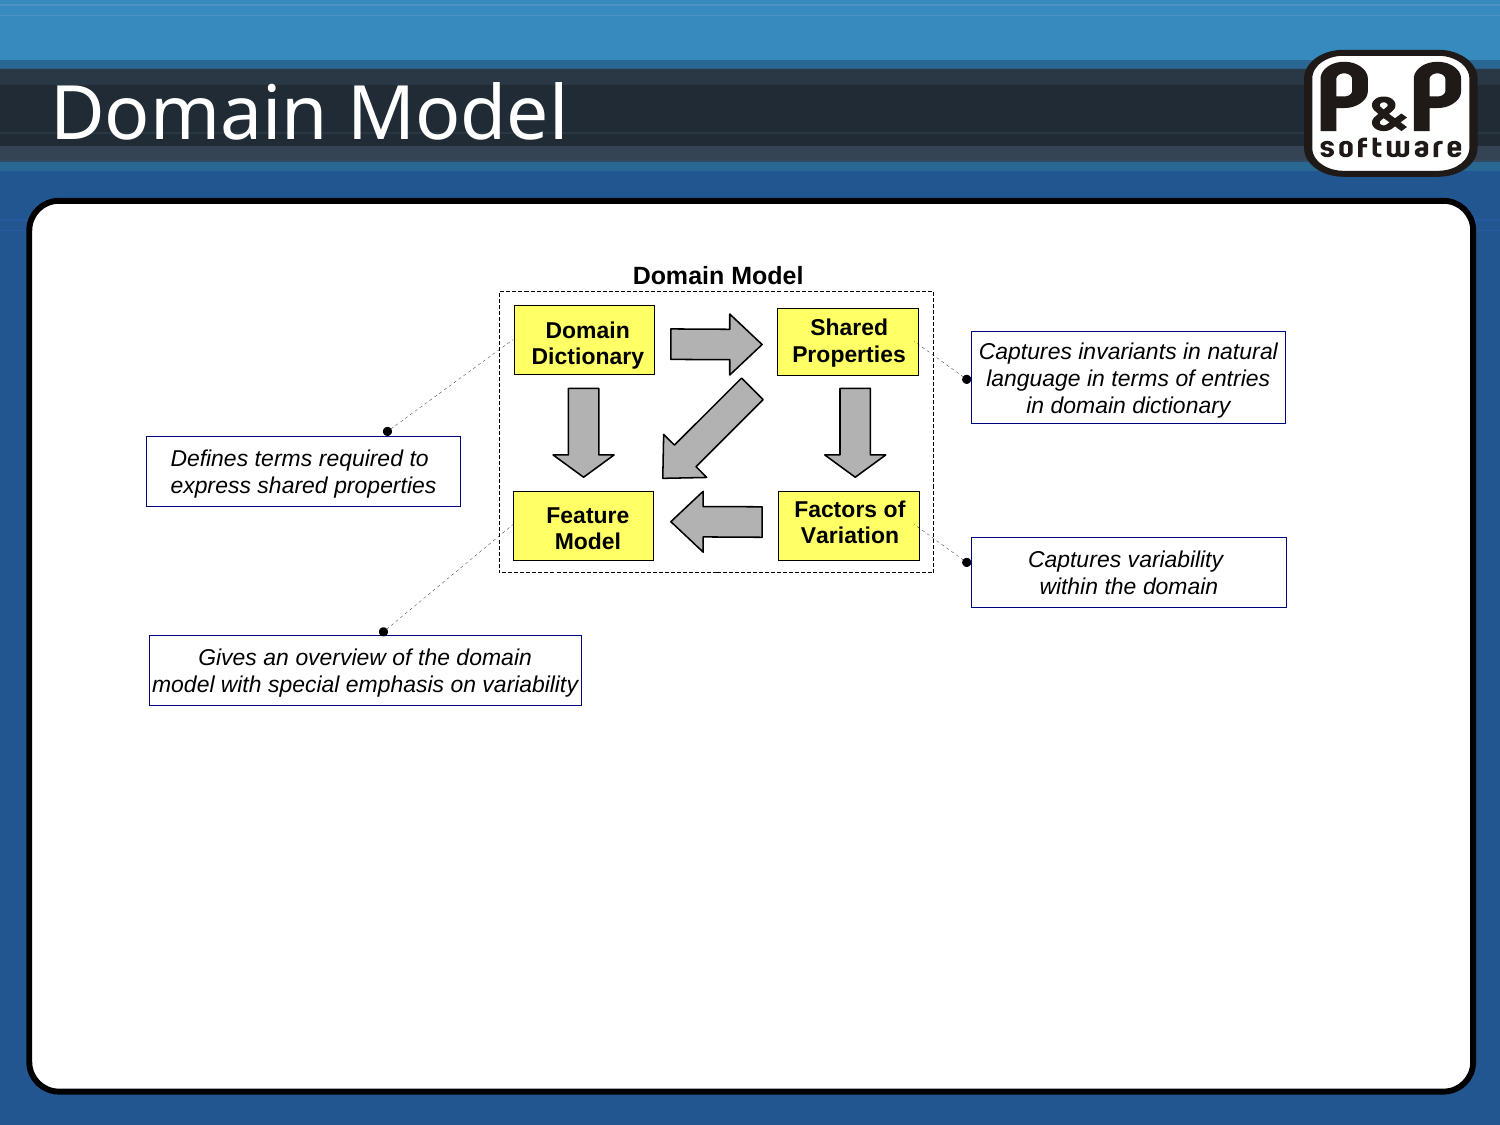

# Domain Model
Domain Model
Shared
Properties
Domain
Dictionary
Captures invariants in natural
language in terms of entries
in domain dictionary
Defines terms required to
express shared properties
Factors of
Variation
Feature
Model
Captures variability
within the domain
Gives an overview of the domain
model with special emphasis on variability